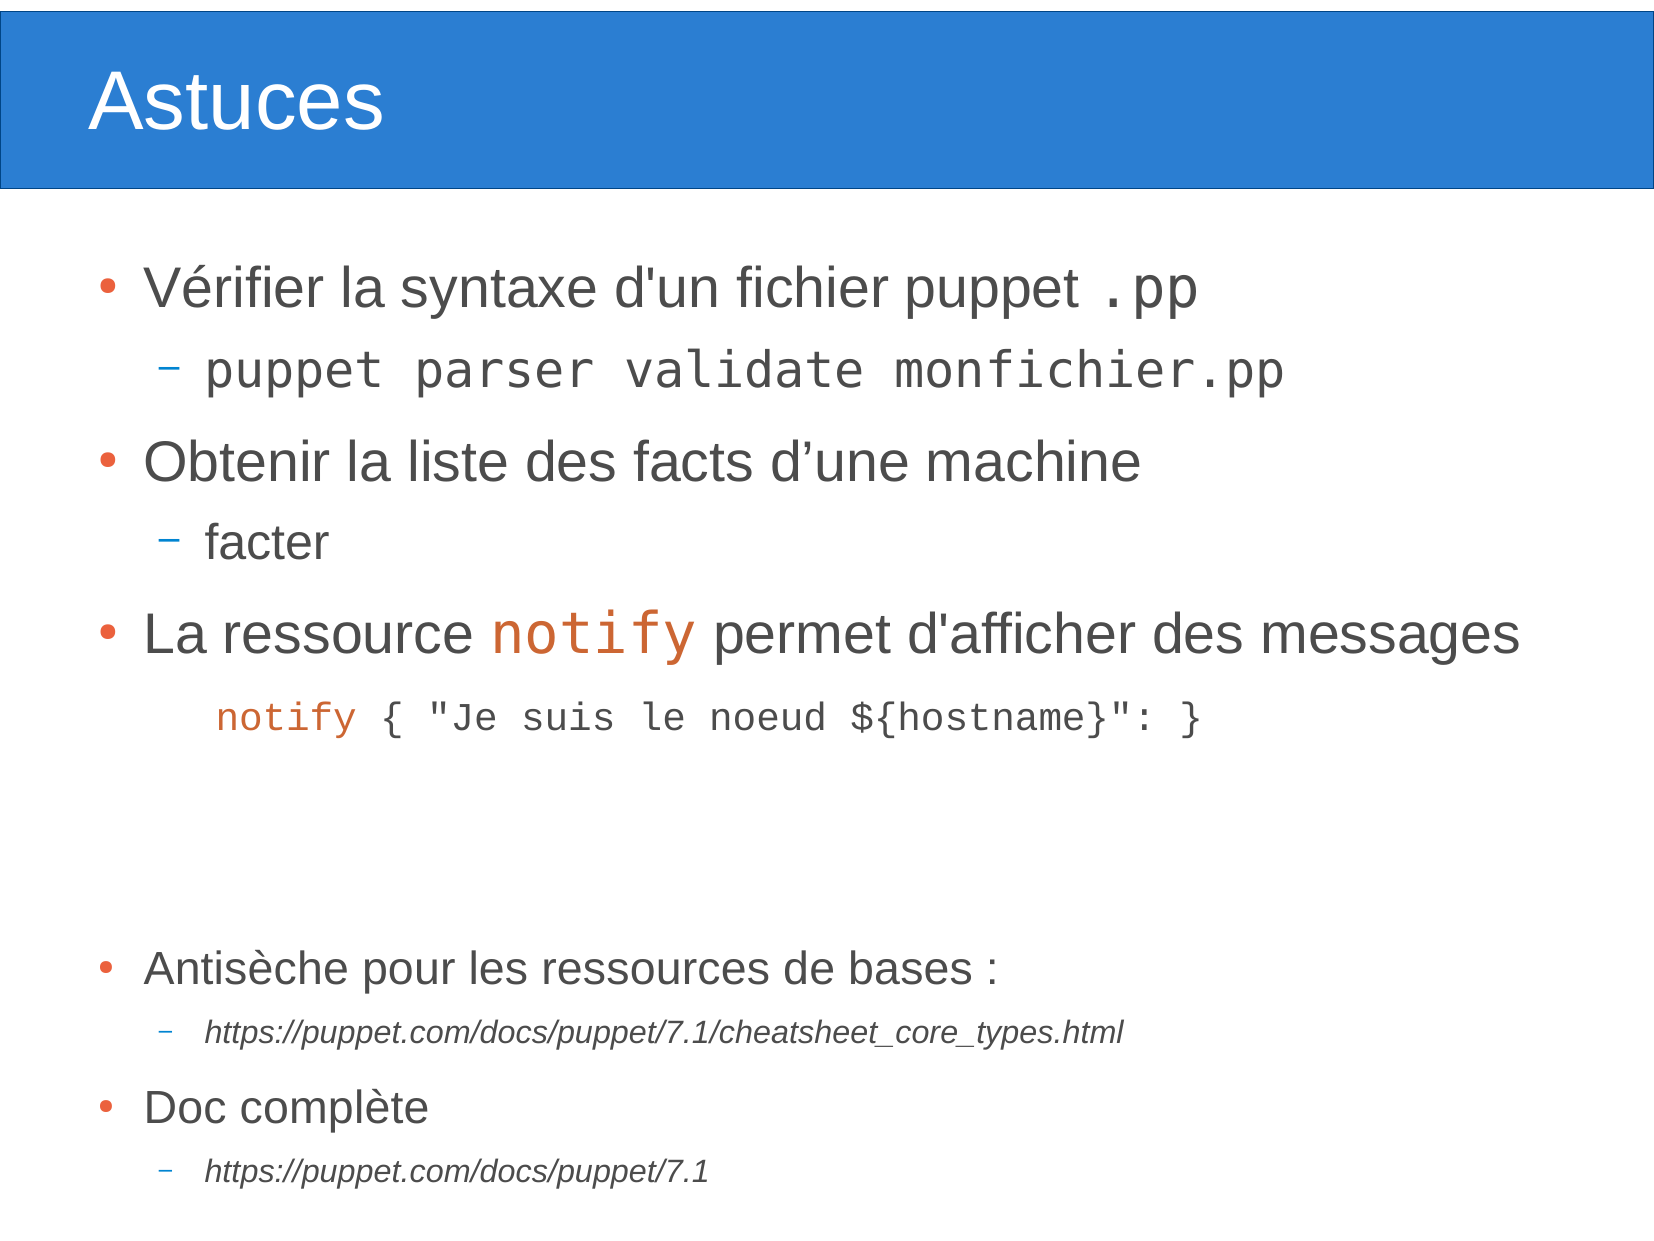

# Astuces
Vérifier la syntaxe d'un fichier puppet .pp
puppet parser validate monfichier.pp
Obtenir la liste des facts d’une machine
facter
La ressource notify permet d'afficher des messages
 notify { "Je suis le noeud ${hostname}": }
Antisèche pour les ressources de bases :
https://puppet.com/docs/puppet/7.1/cheatsheet_core_types.html
Doc complète
https://puppet.com/docs/puppet/7.1